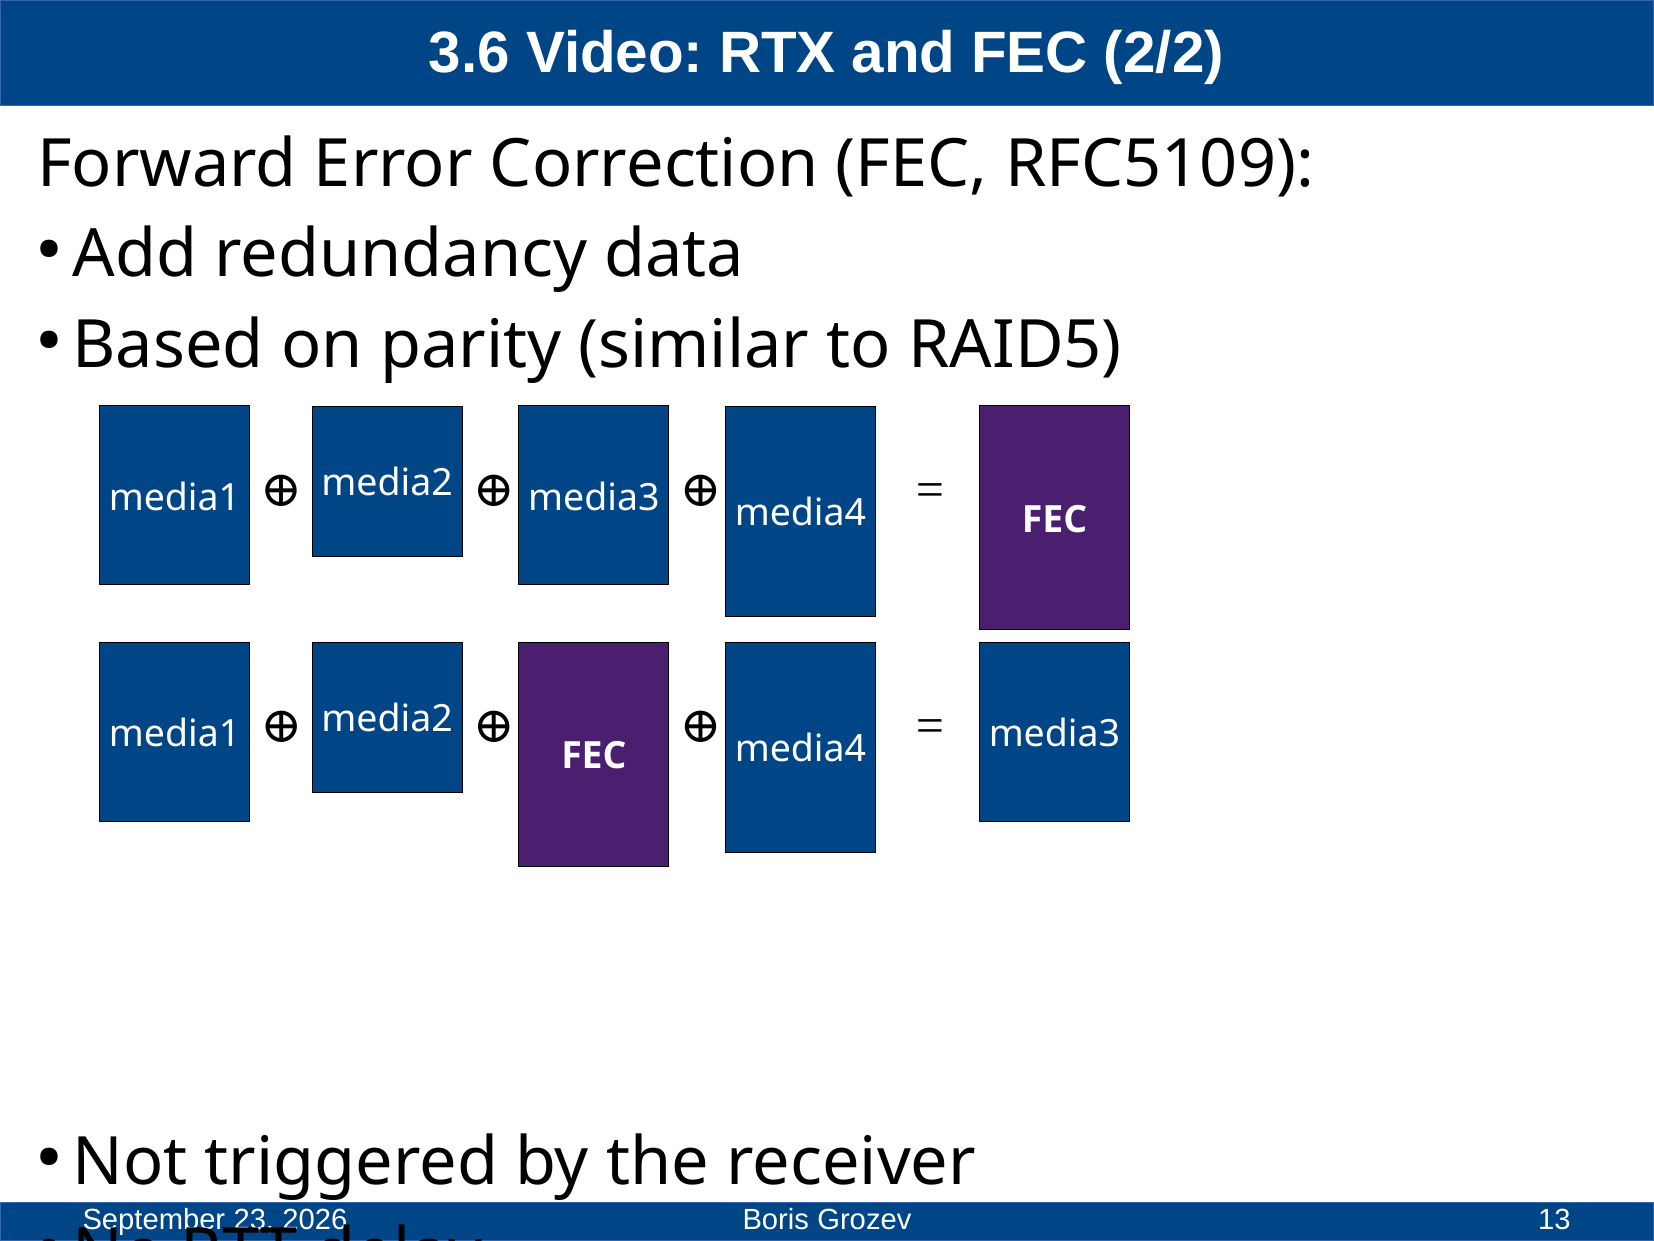

# 3.6 Video: RTX and FEC (2/2)
Forward Error Correction (FEC, RFC5109):
Add redundancy data
Based on parity (similar to RAID5)
Not triggered by the receiver
No RTT delay
Requires special handling
media1
media2
media3
media4
FEC
⊕
⊕
⊕
=
media1
media2
FEC
media4
media3
⊕
⊕
⊕
=
Boris Grozev
13